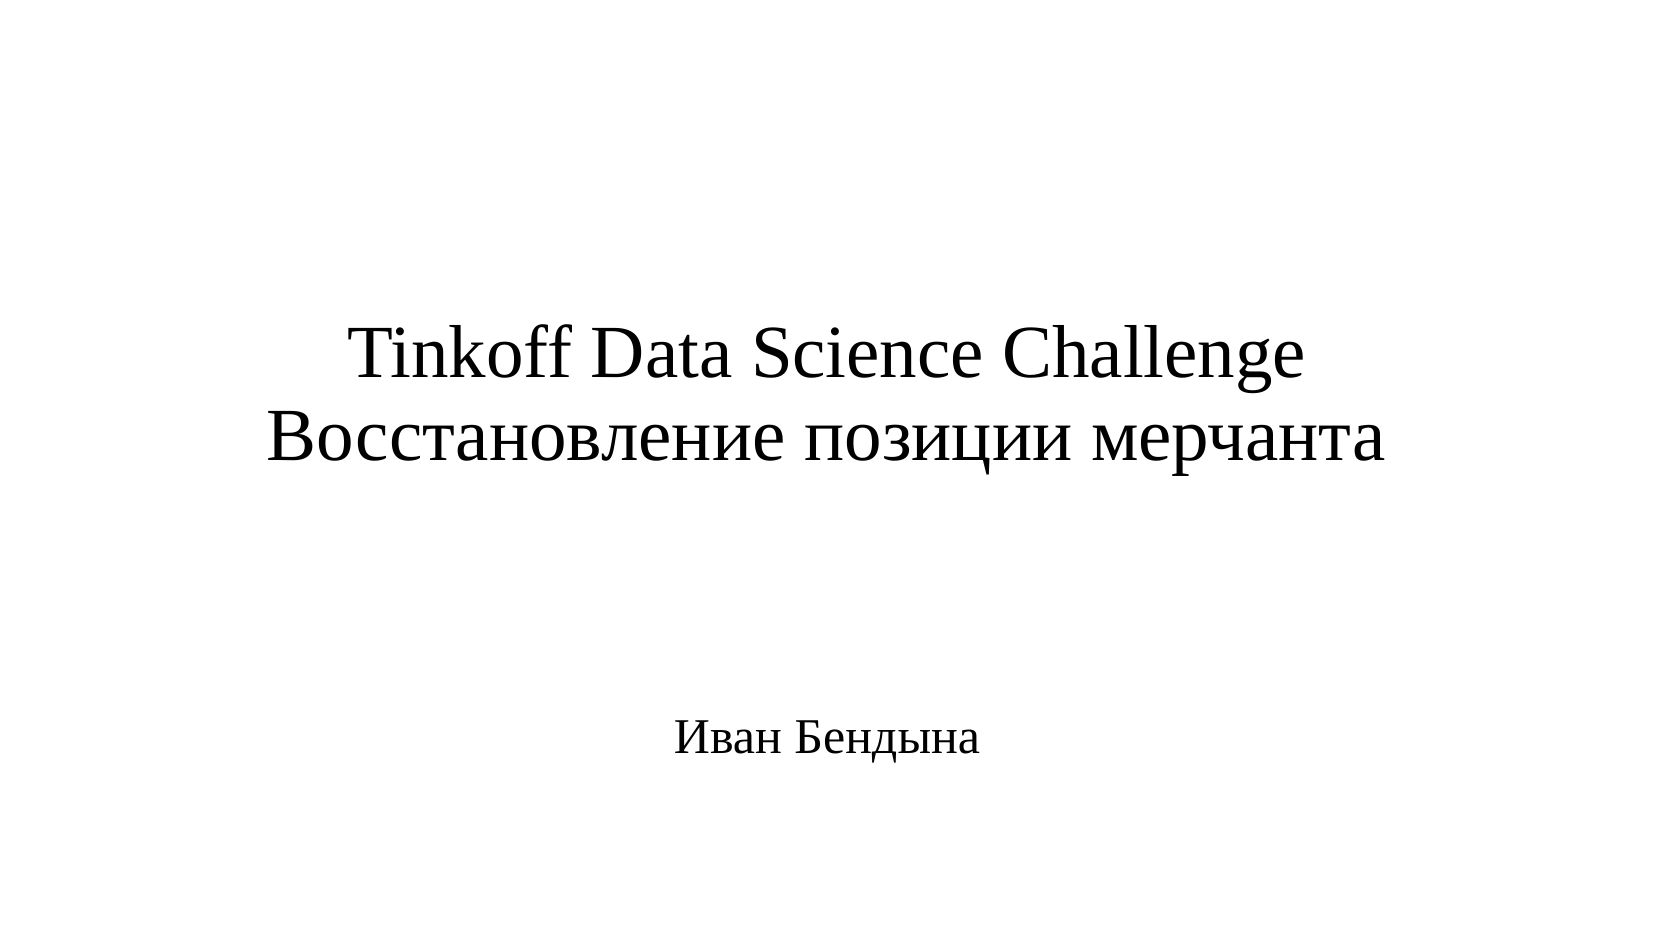

Tinkoff Data Science Challenge
Восстановление позиции мерчанта
Иван Бендына